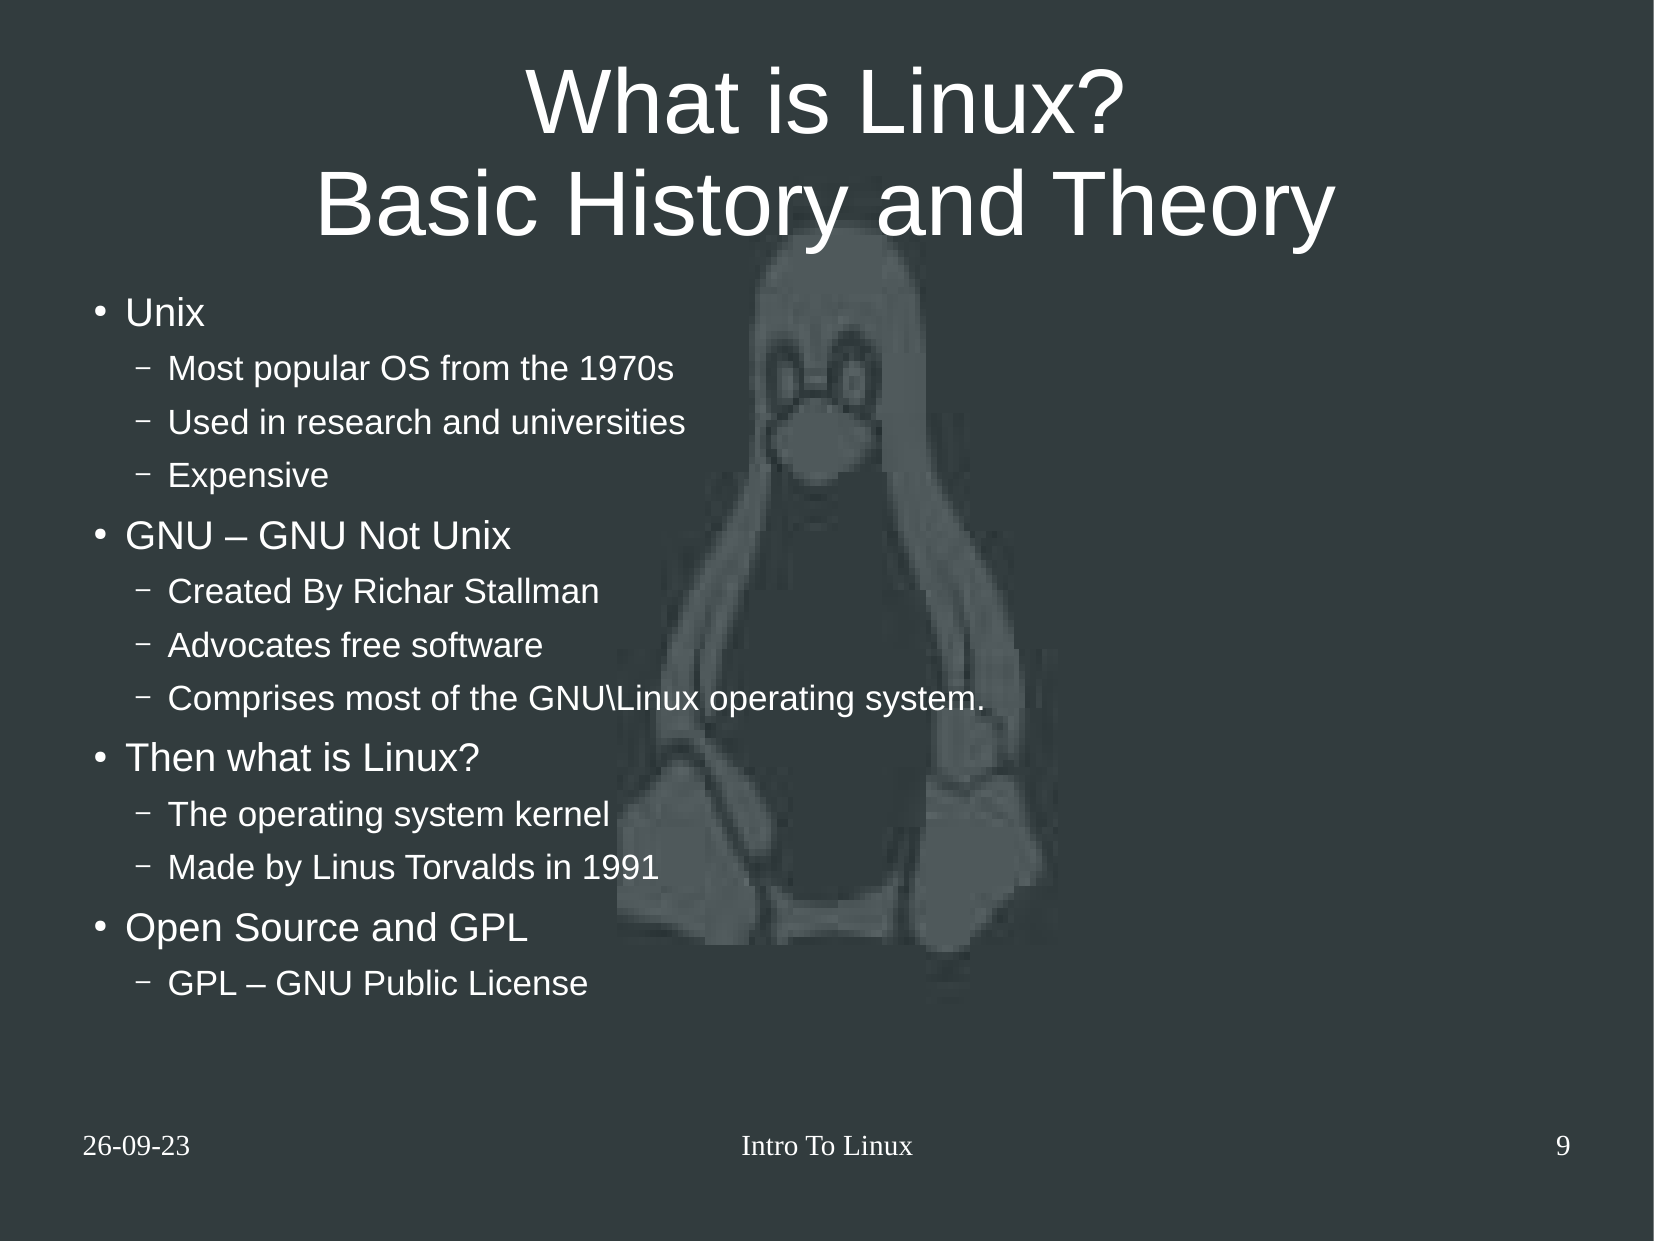

# What is Linux? Basic History and Theory
Unix
Most popular OS from the 1970s
Used in research and universities
Expensive
GNU – GNU Not Unix
Created By Richar Stallman
Advocates free software
Comprises most of the GNU\Linux operating system.
Then what is Linux?
The operating system kernel
Made by Linus Torvalds in 1991
Open Source and GPL
GPL – GNU Public License
Intro To Linux
9